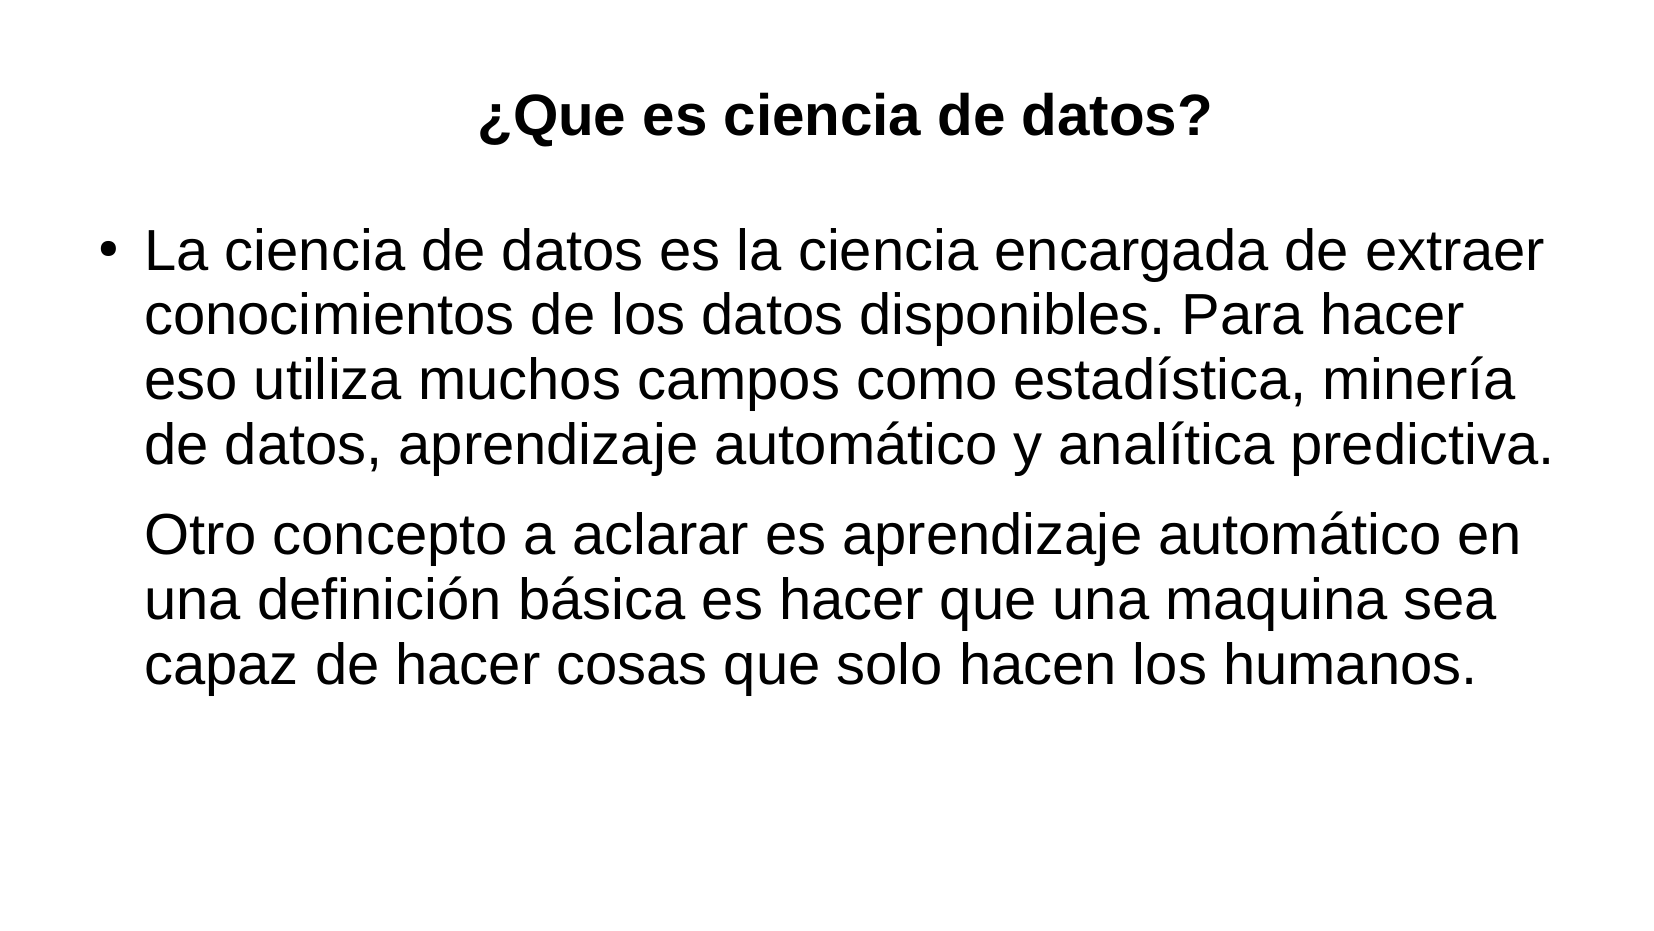

# ¿Que es ciencia de datos?
La ciencia de datos es la ciencia encargada de extraer conocimientos de los datos disponibles. Para hacer eso utiliza muchos campos como estadística, minería de datos, aprendizaje automático y analítica predictiva.
Otro concepto a aclarar es aprendizaje automático en una definición básica es hacer que una maquina sea capaz de hacer cosas que solo hacen los humanos.